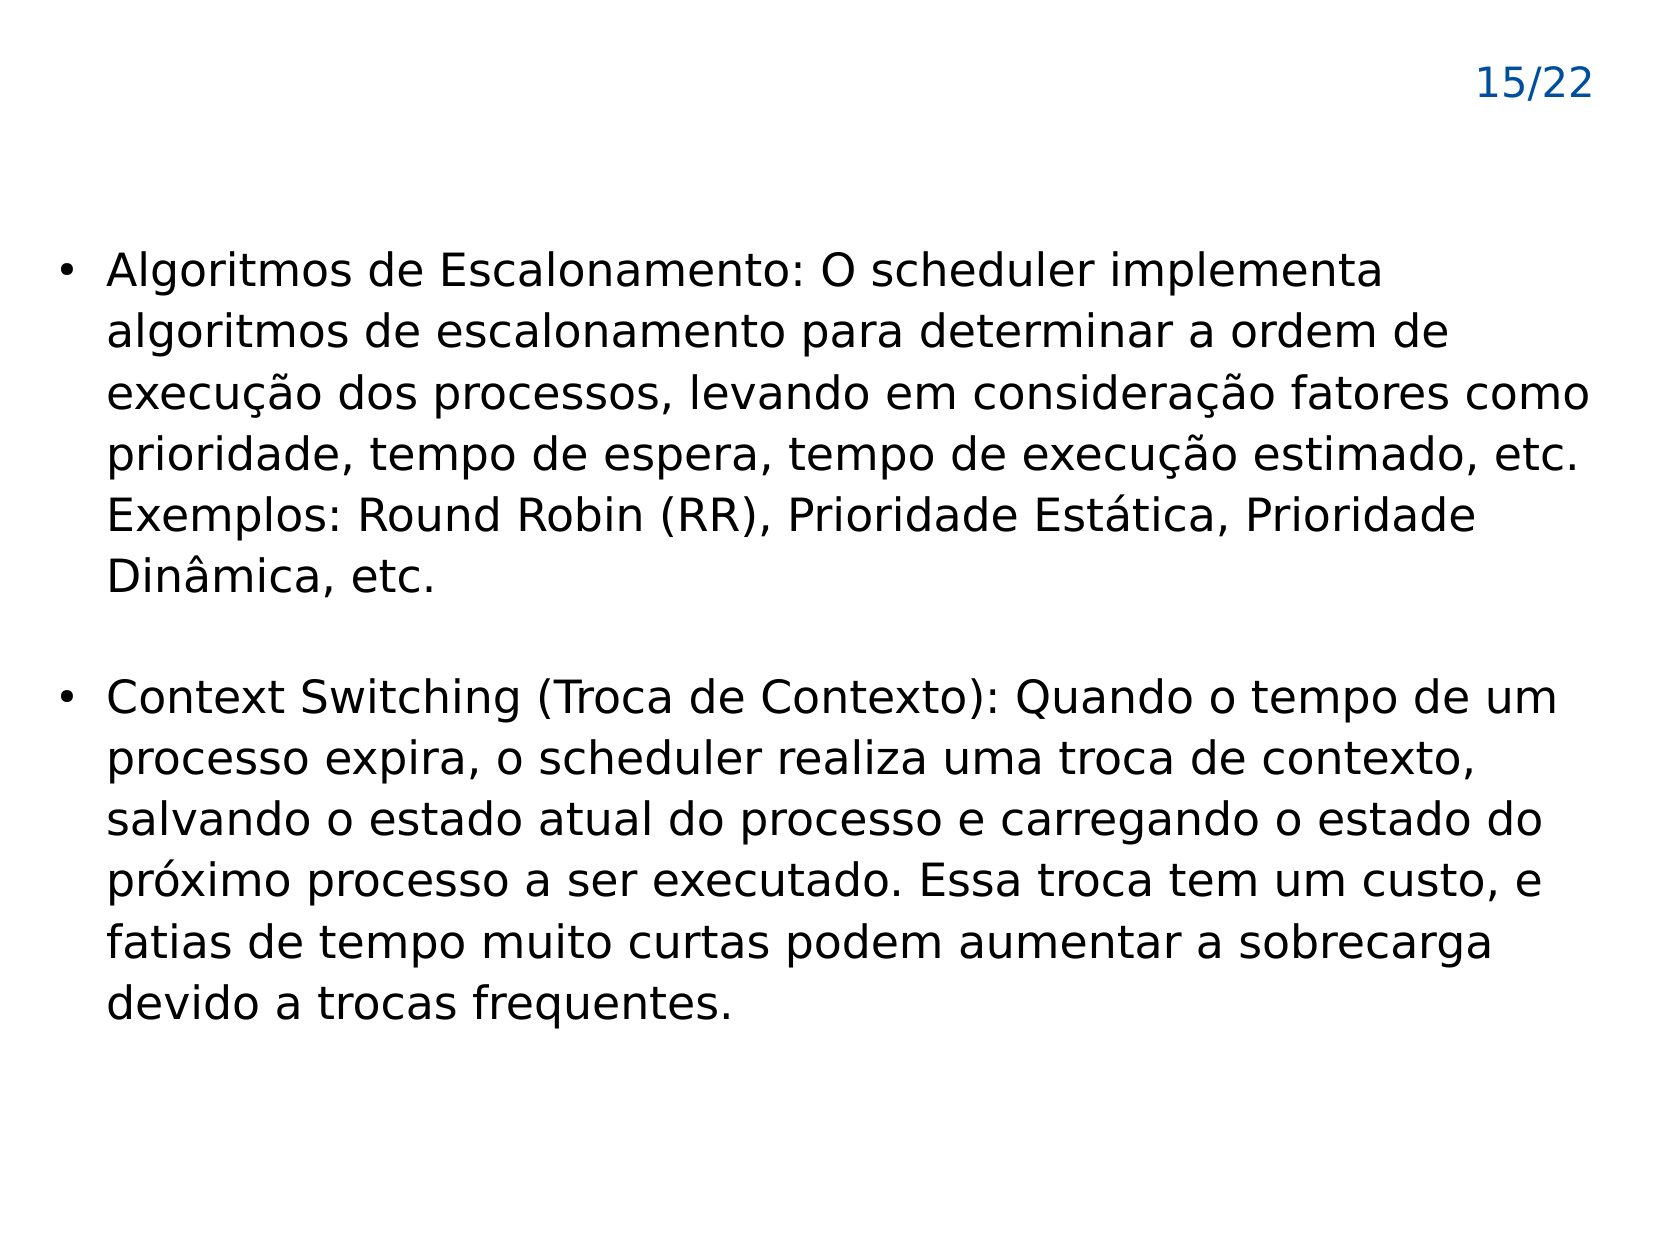

#
15
Algoritmos de Escalonamento: O scheduler implementa algoritmos de escalonamento para determinar a ordem de execução dos processos, levando em consideração fatores como prioridade, tempo de espera, tempo de execução estimado, etc. Exemplos: Round Robin (RR), Prioridade Estática, Prioridade Dinâmica, etc.
Context Switching (Troca de Contexto): Quando o tempo de um processo expira, o scheduler realiza uma troca de contexto, salvando o estado atual do processo e carregando o estado do próximo processo a ser executado. Essa troca tem um custo, e fatias de tempo muito curtas podem aumentar a sobrecarga devido a trocas frequentes.